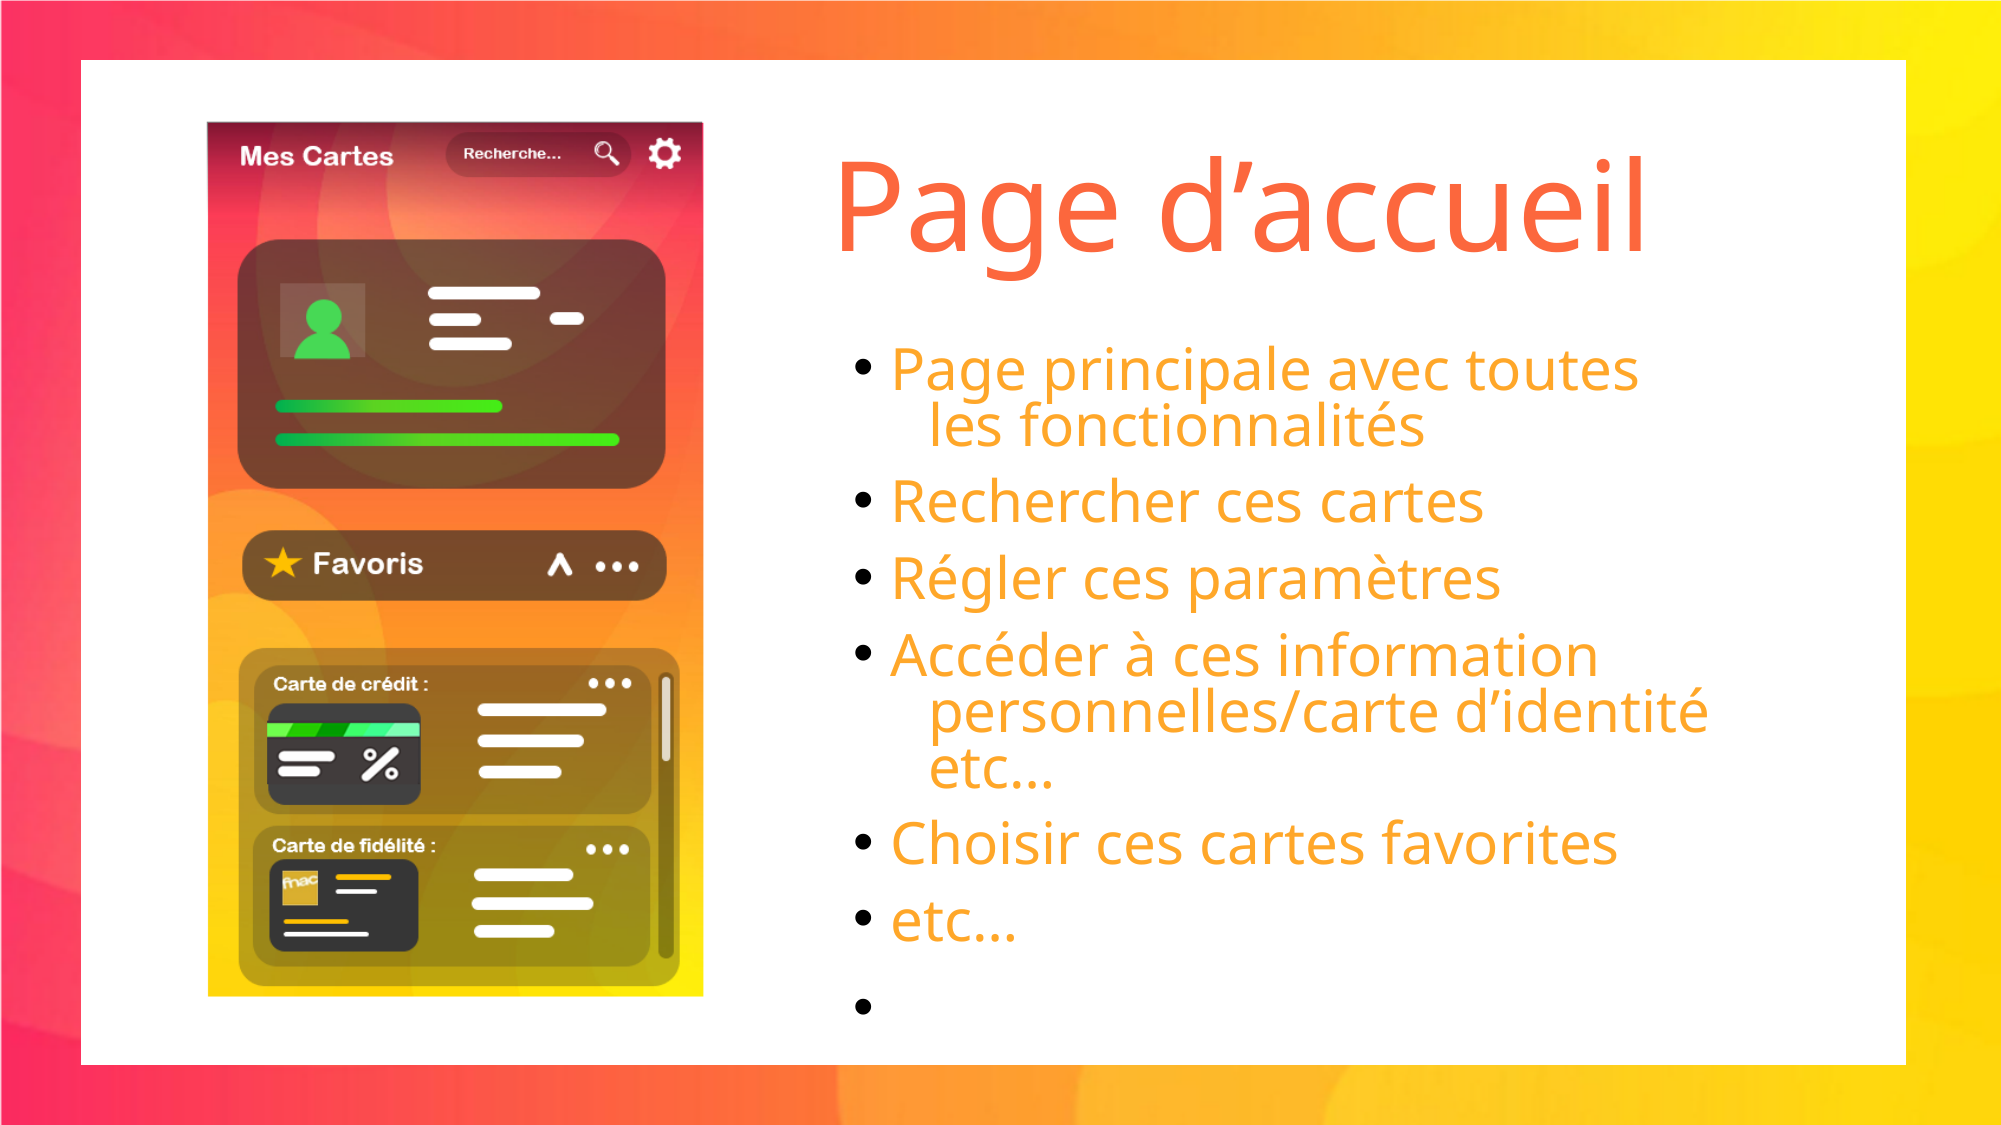

# VI- Croquis et design de l’application
Page d’accueil
Page principale avec toutes les fonctionnalités
Rechercher ces cartes
Régler ces paramètres
Accéder à ces information personnelles/carte d’identité etc…
Choisir ces cartes favorites
etc…